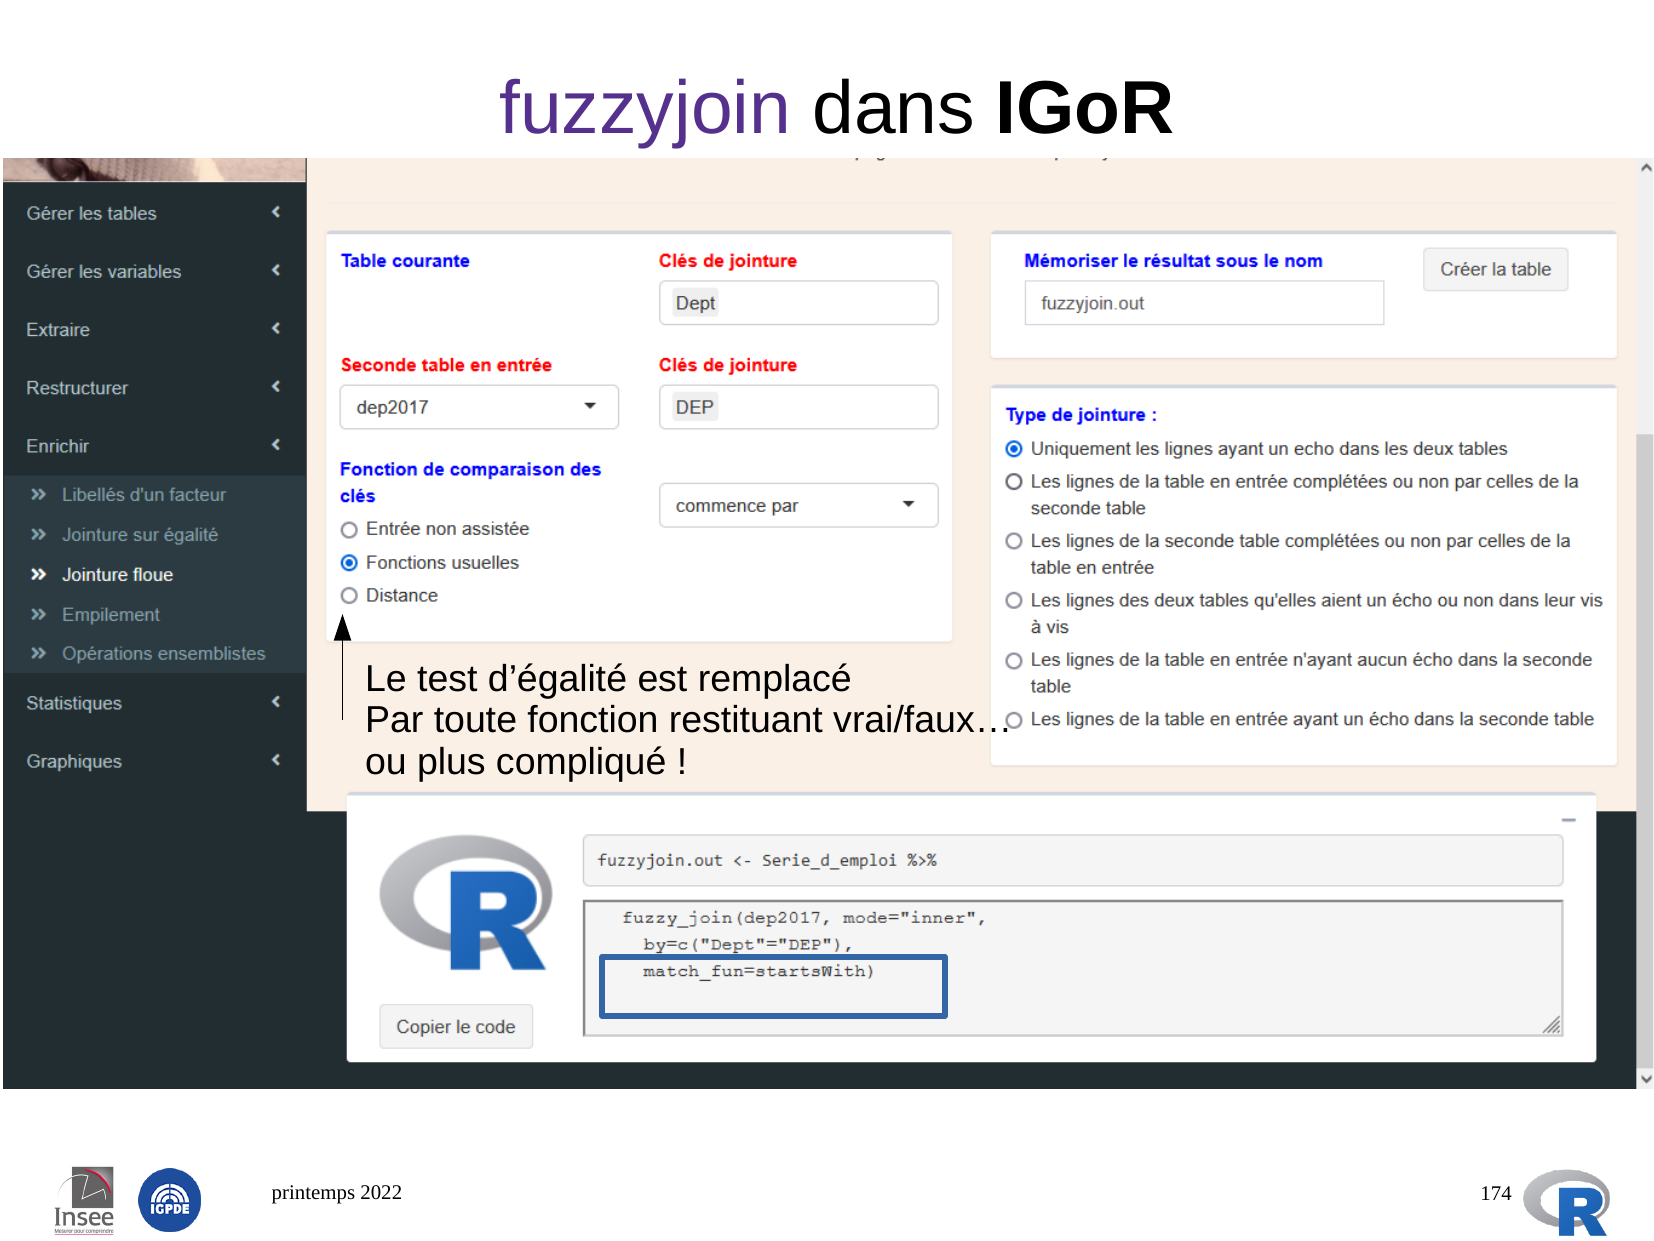

# fuzzyjoin dans IGoR
Le test d’égalité est remplacé
Par toute fonction restituant vrai/faux…
ou plus compliqué !
printemps 2022
174